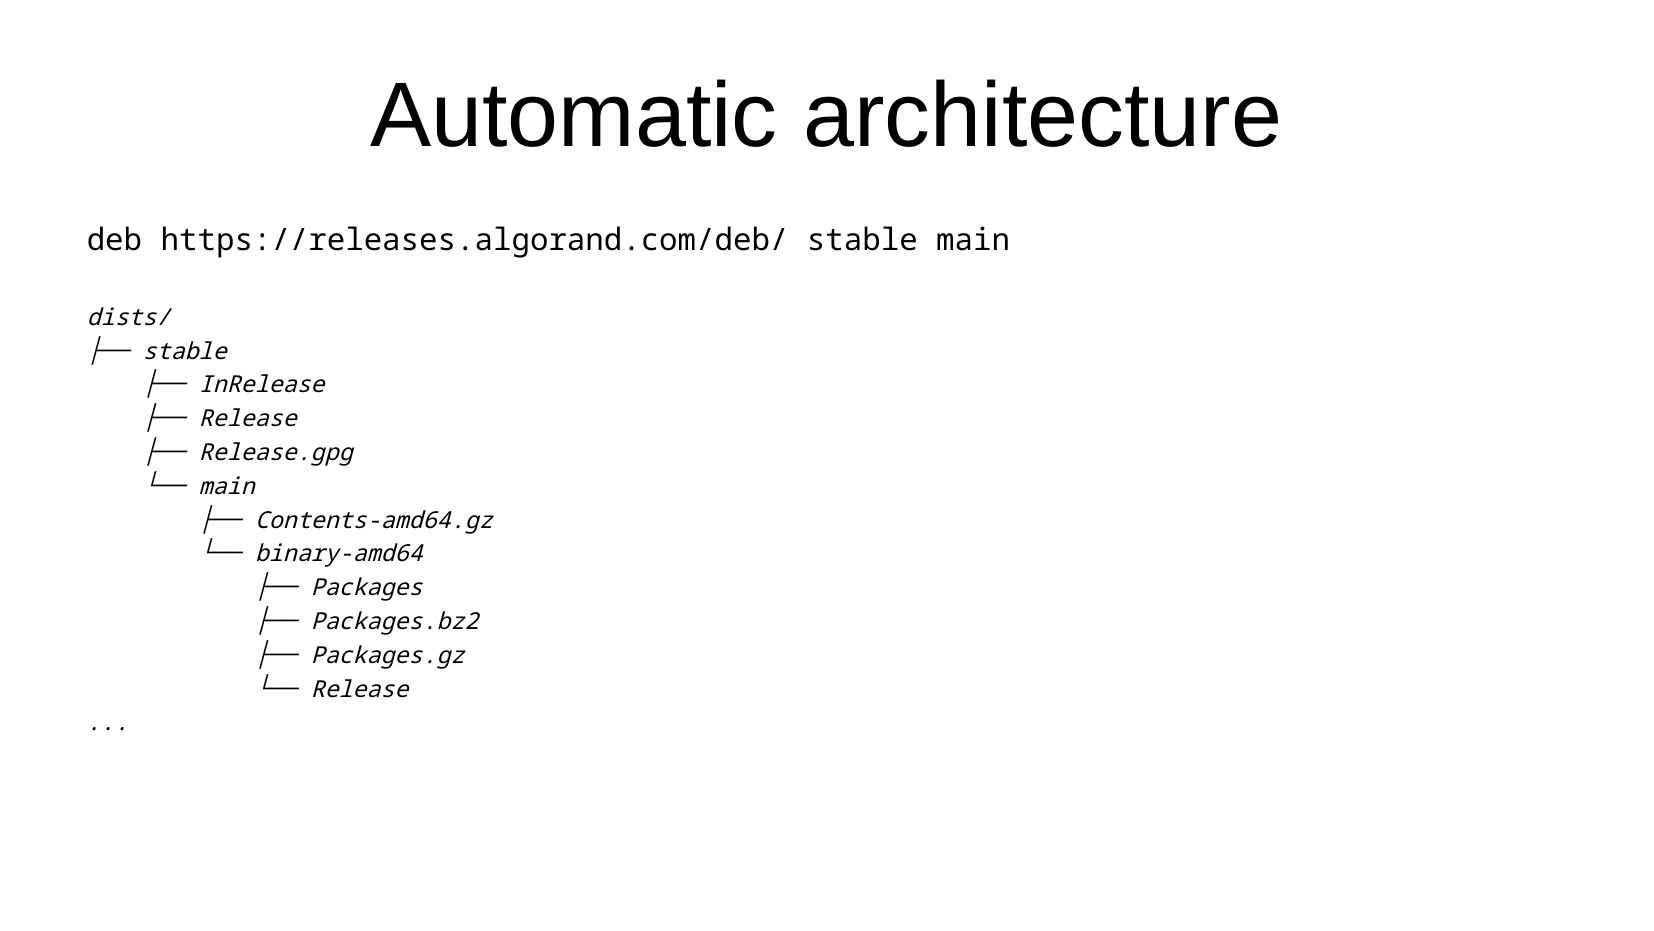

# Automatic architecture
deb https://releases.algorand.com/deb/ stable main
dists/
├── stable
 ├── InRelease
 ├── Release
 ├── Release.gpg
 └── main
 ├── Contents-amd64.gz
 └── binary-amd64
 ├── Packages
 ├── Packages.bz2
 ├── Packages.gz
 └── Release
...